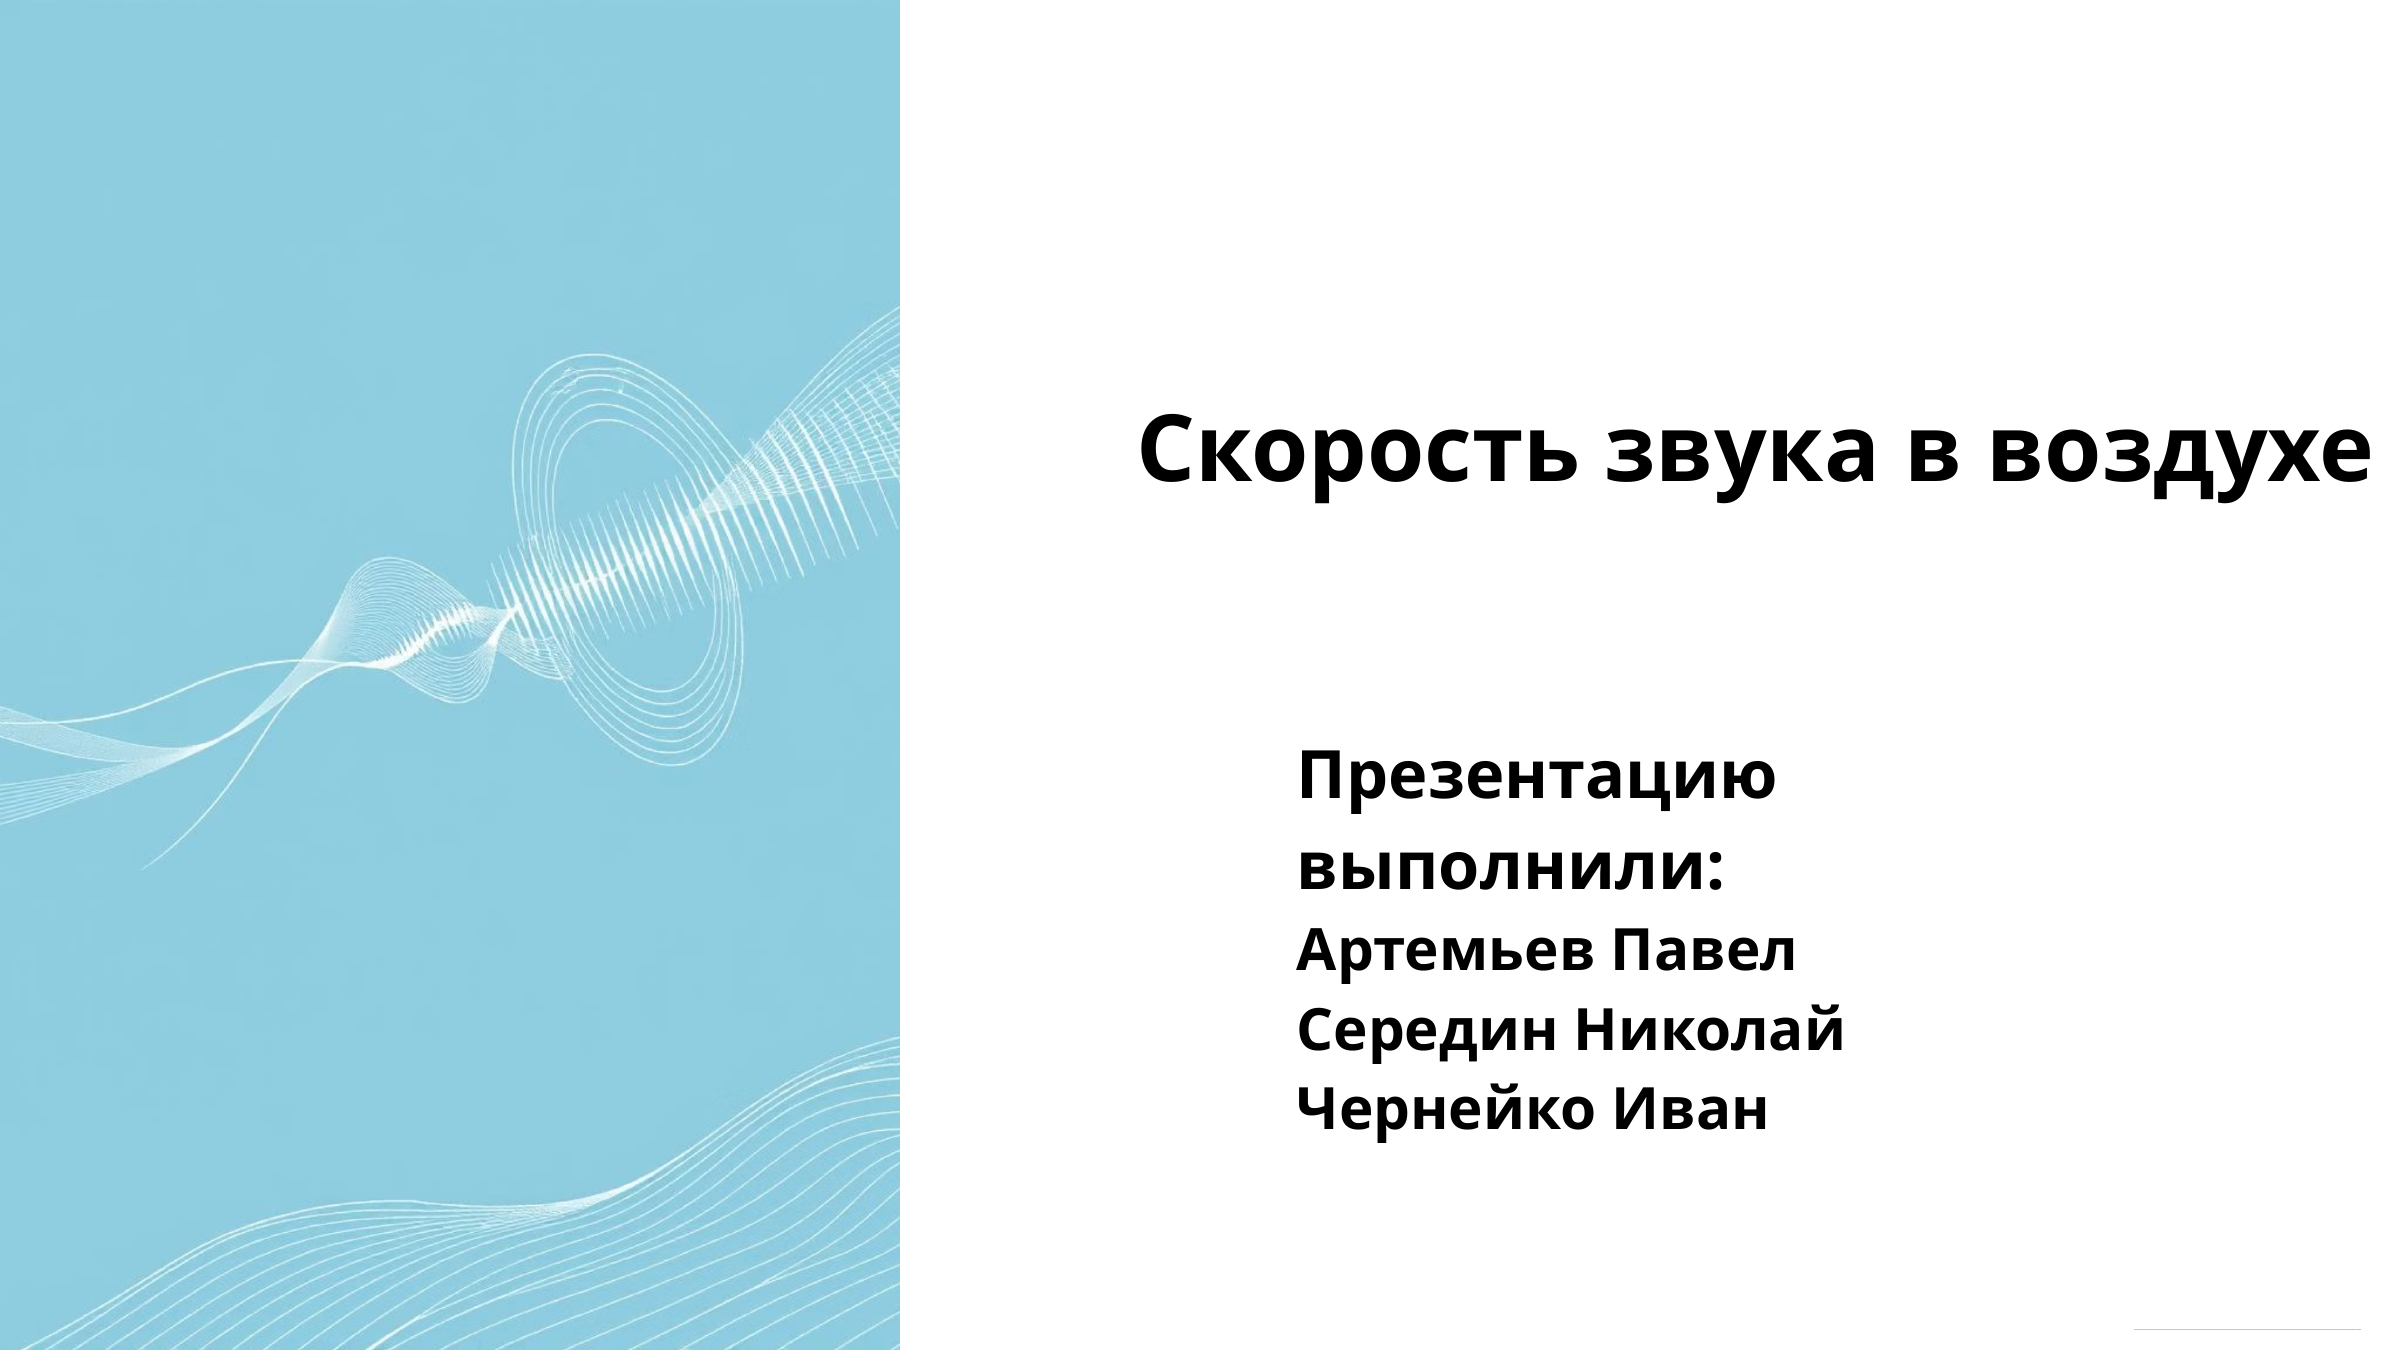

Скорость звука в воздухе
Презентацию выполнили:
Артемьев Павел
Середин Николай
Чернейко Иван